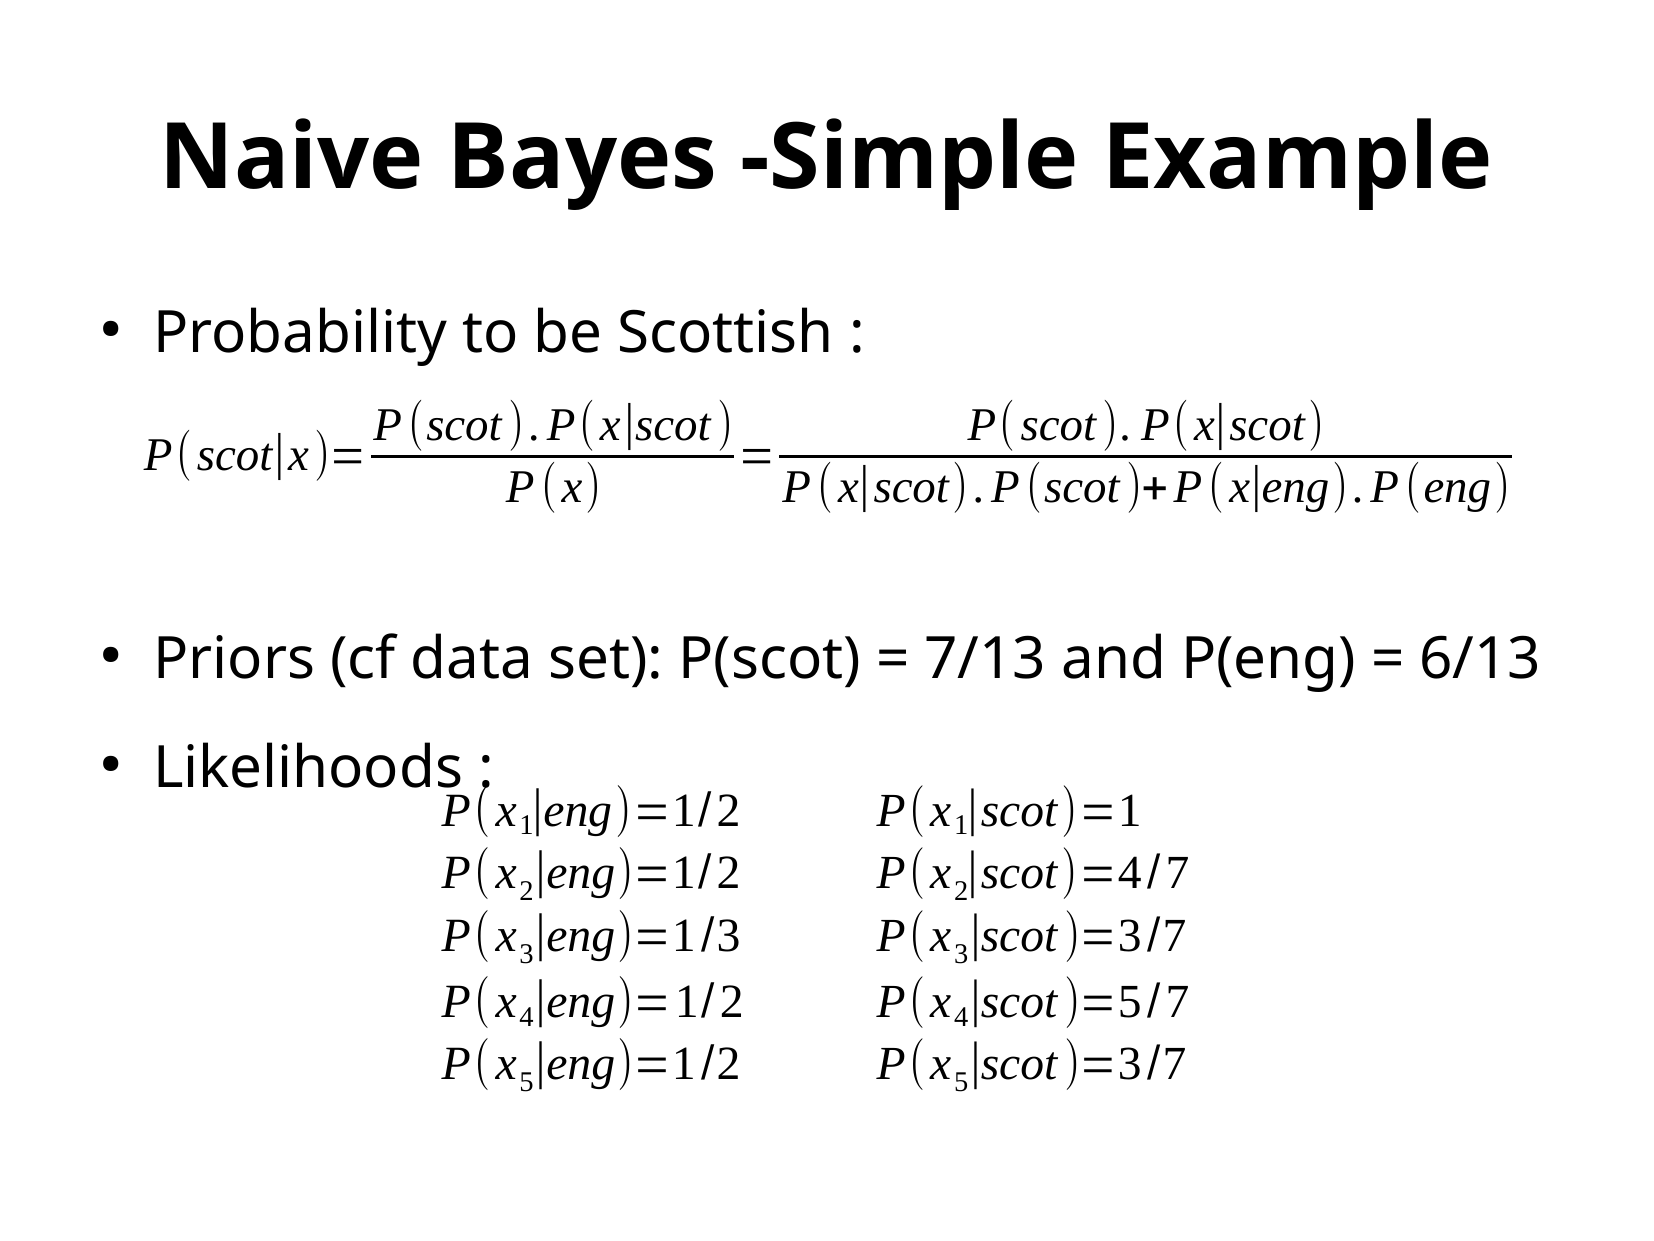

# Naive Bayes -Simple Example
Probability to be Scottish :
Priors (cf data set): P(scot) = 7/13 and P(eng) = 6/13
Likelihoods :